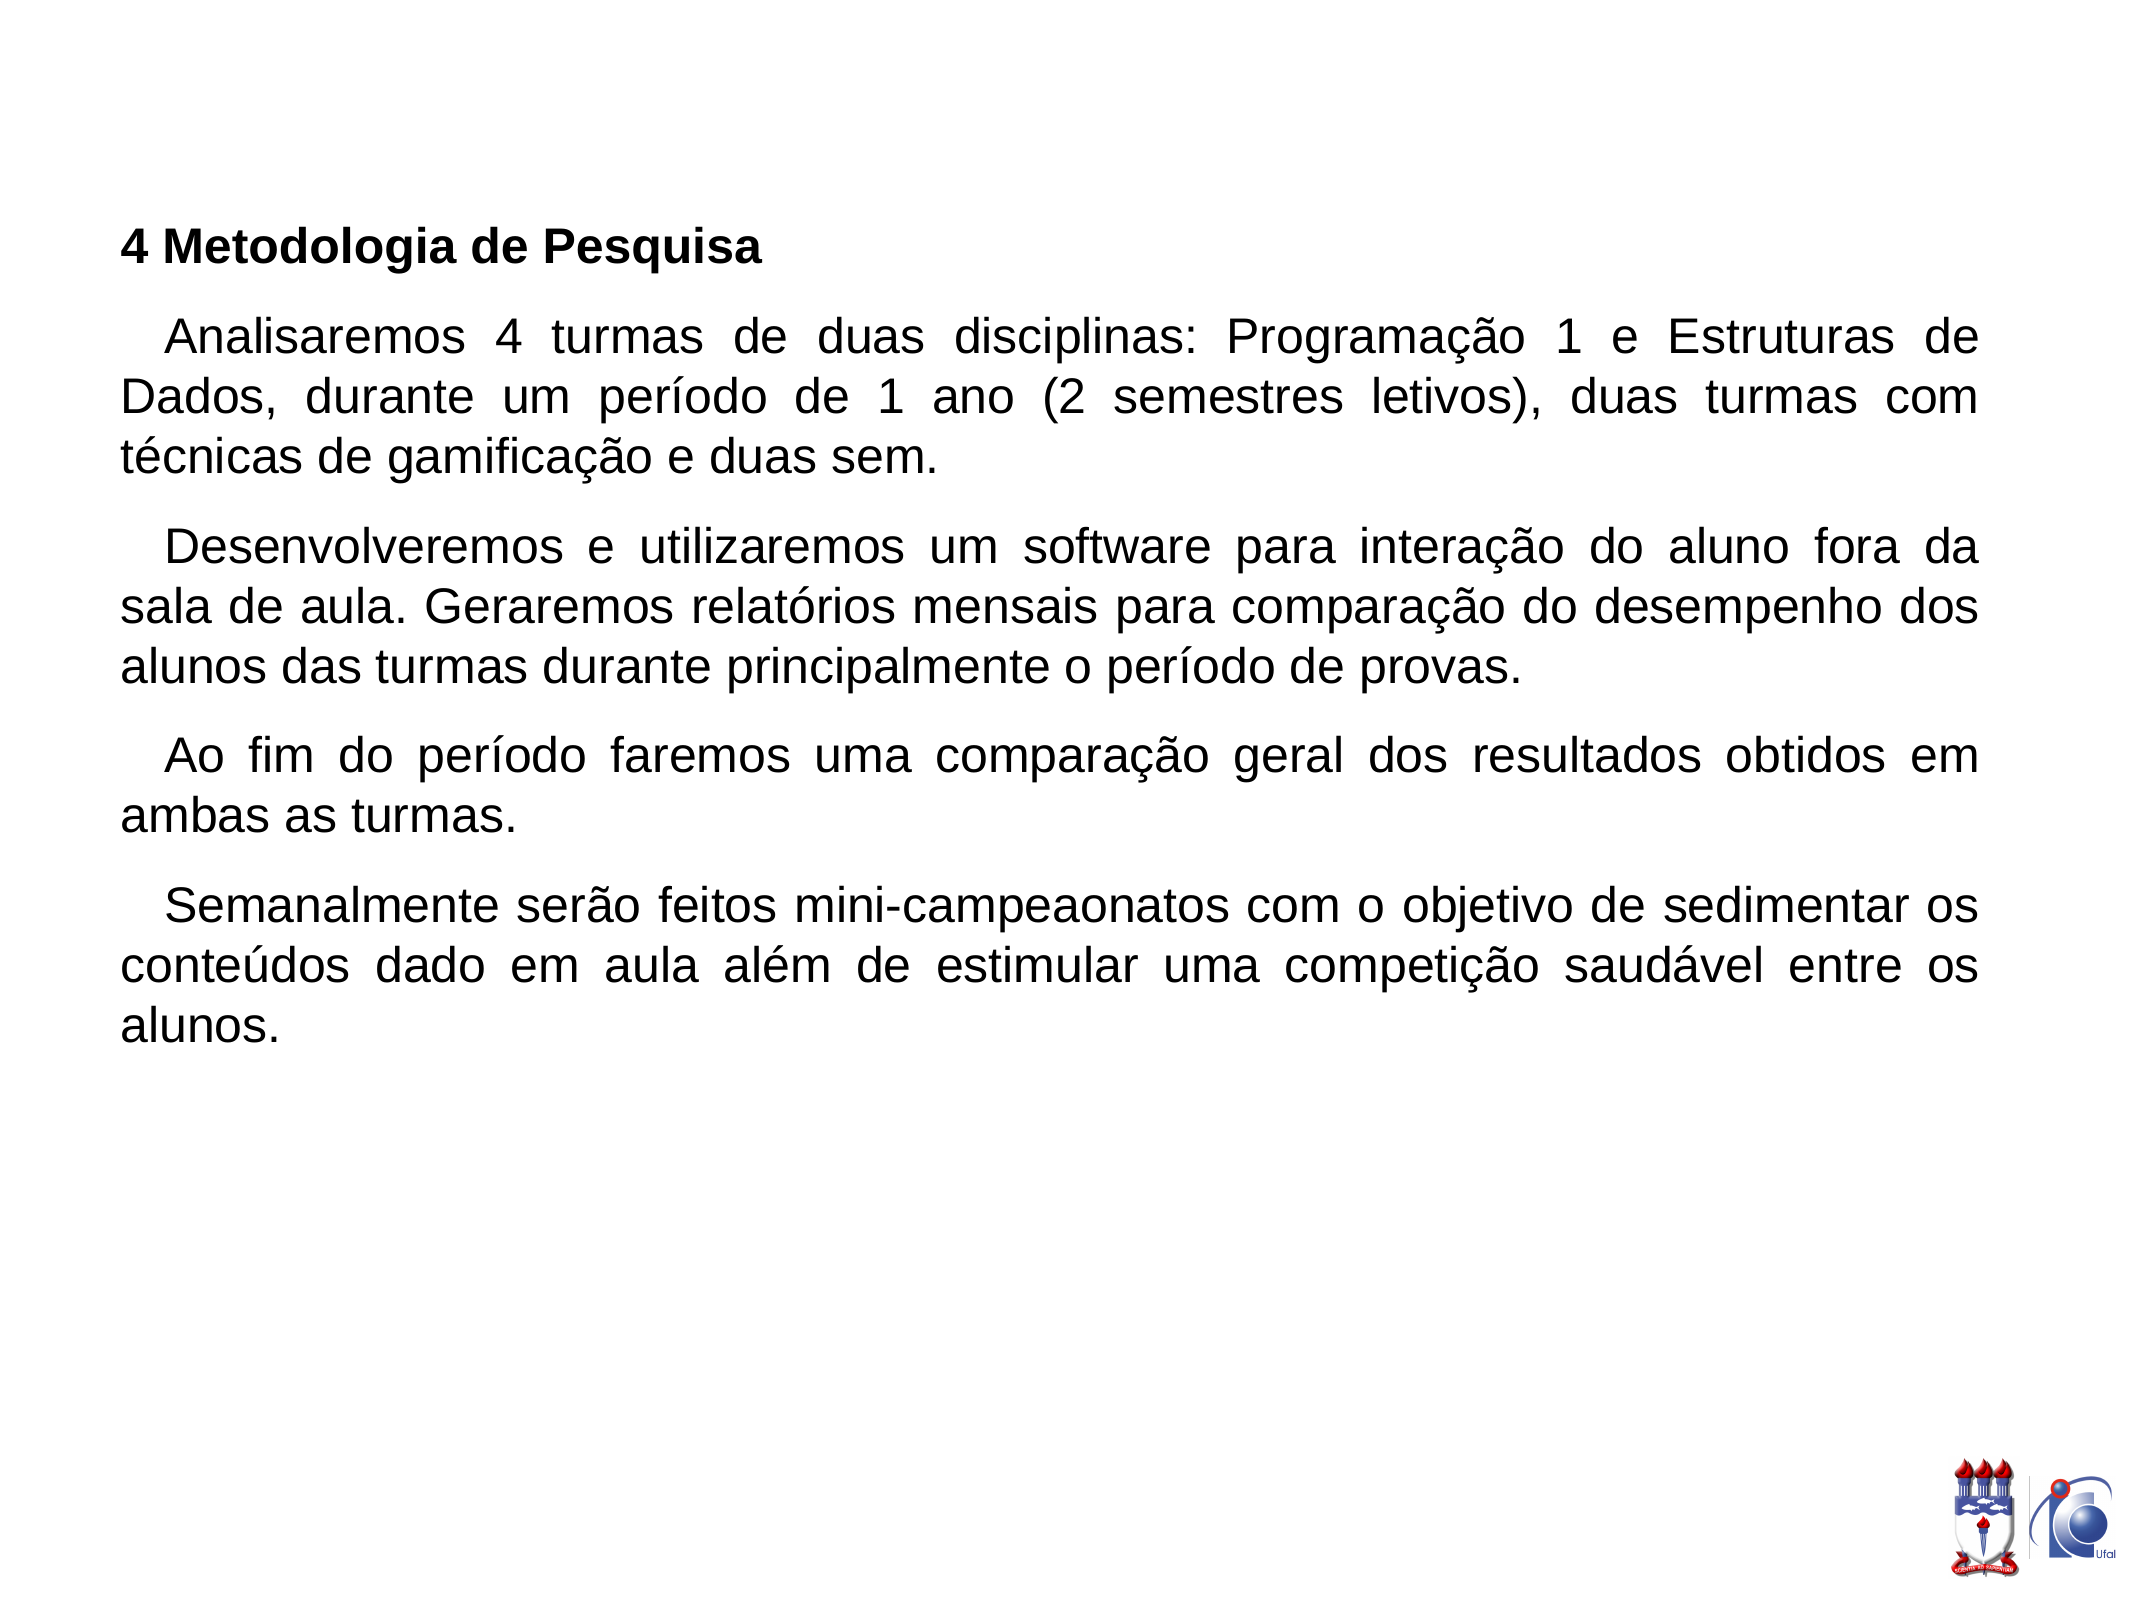

# 4 Metodologia de Pesquisa
Analisaremos 4 turmas de duas disciplinas: Programação 1 e Estruturas de Dados, durante um período de 1 ano (2 semestres letivos), duas turmas com técnicas de gamificação e duas sem.
Desenvolveremos e utilizaremos um software para interação do aluno fora da sala de aula. Geraremos relatórios mensais para comparação do desempenho dos alunos das turmas durante principalmente o período de provas.
Ao fim do período faremos uma comparação geral dos resultados obtidos em ambas as turmas.
Semanalmente serão feitos mini-campeaonatos com o objetivo de sedimentar os conteúdos dado em aula além de estimular uma competição saudável entre os alunos.